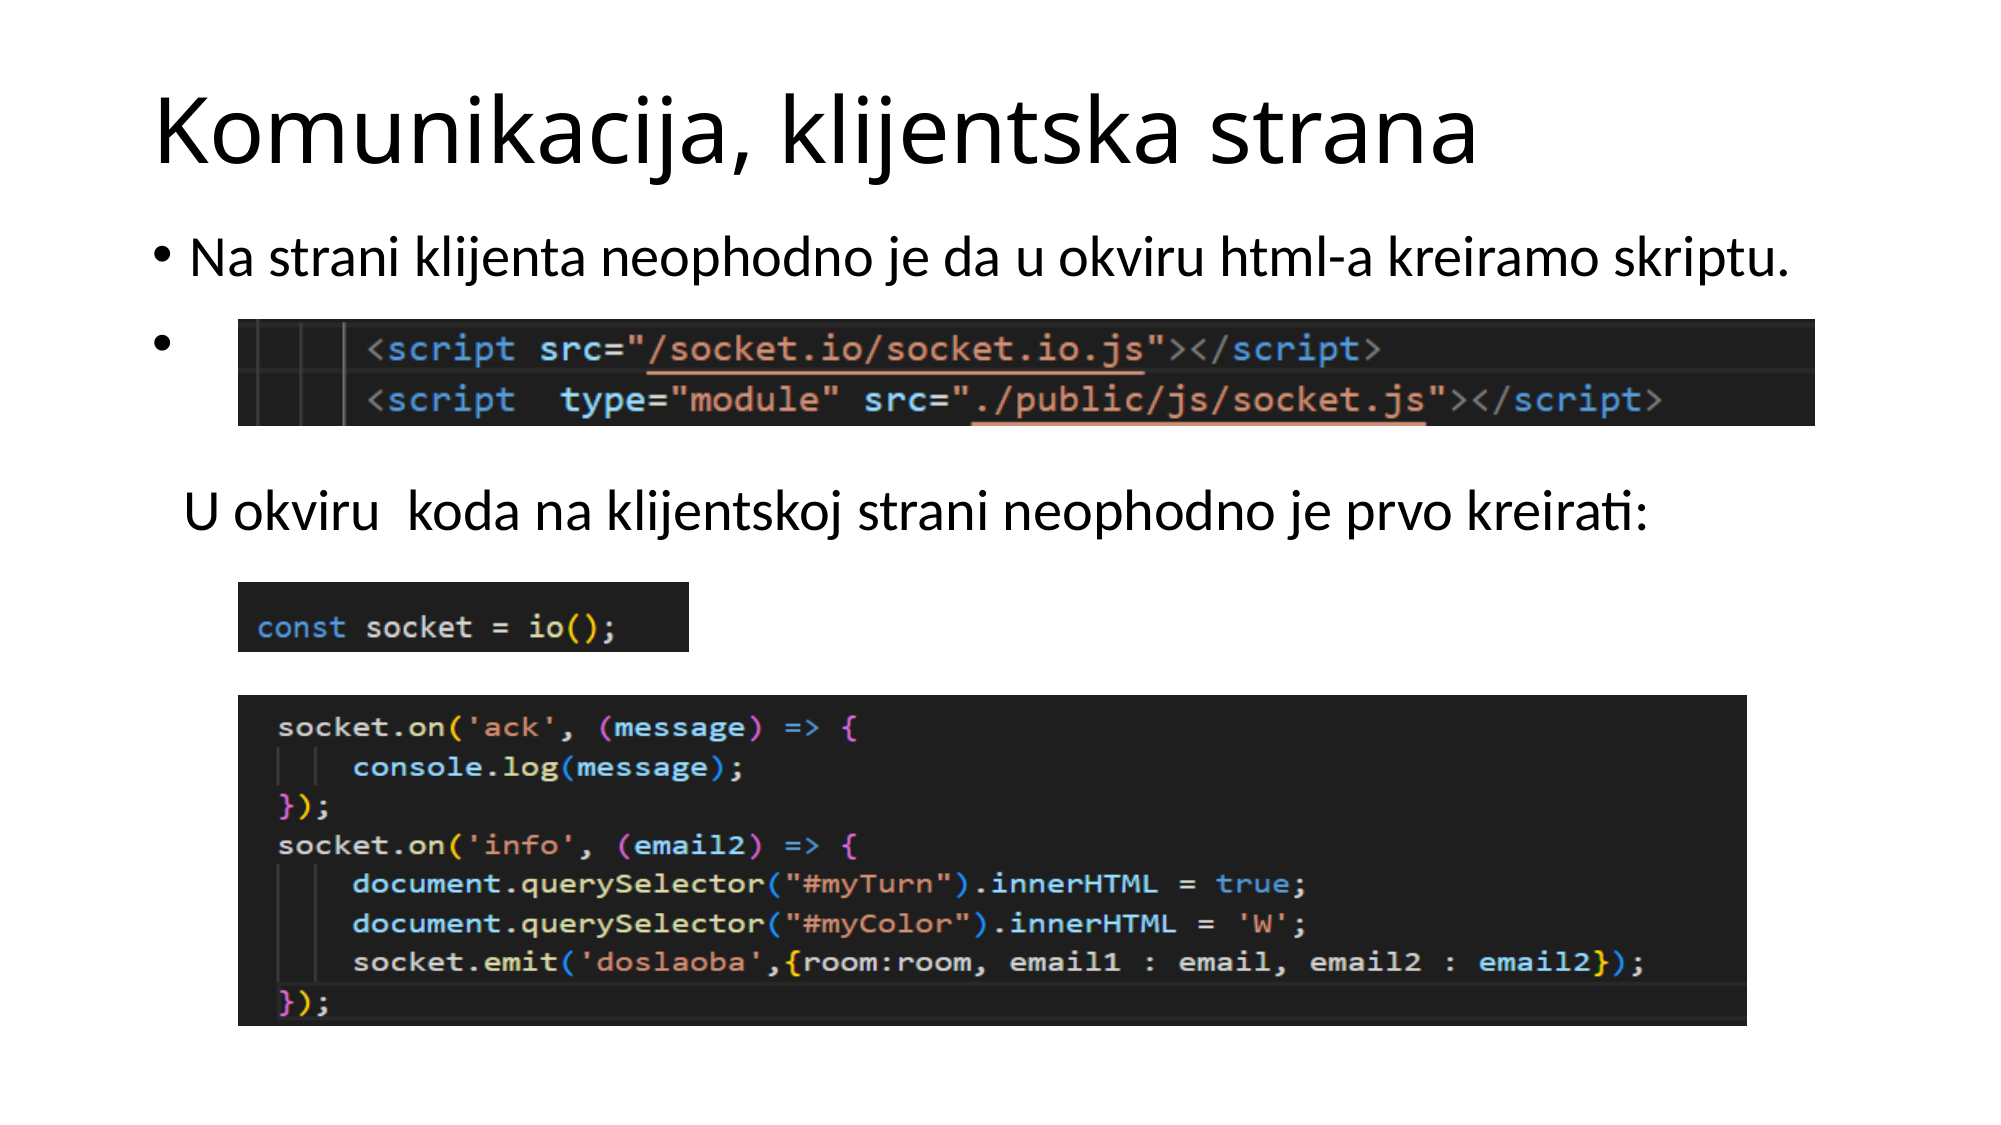

# Komunikacija, klijentska strana
Na strani klijenta neophodno je da u okviru html-a kreiramo skriptu.
  U okviru  koda na klijentskoj strani neophodno je prvo kreirati: